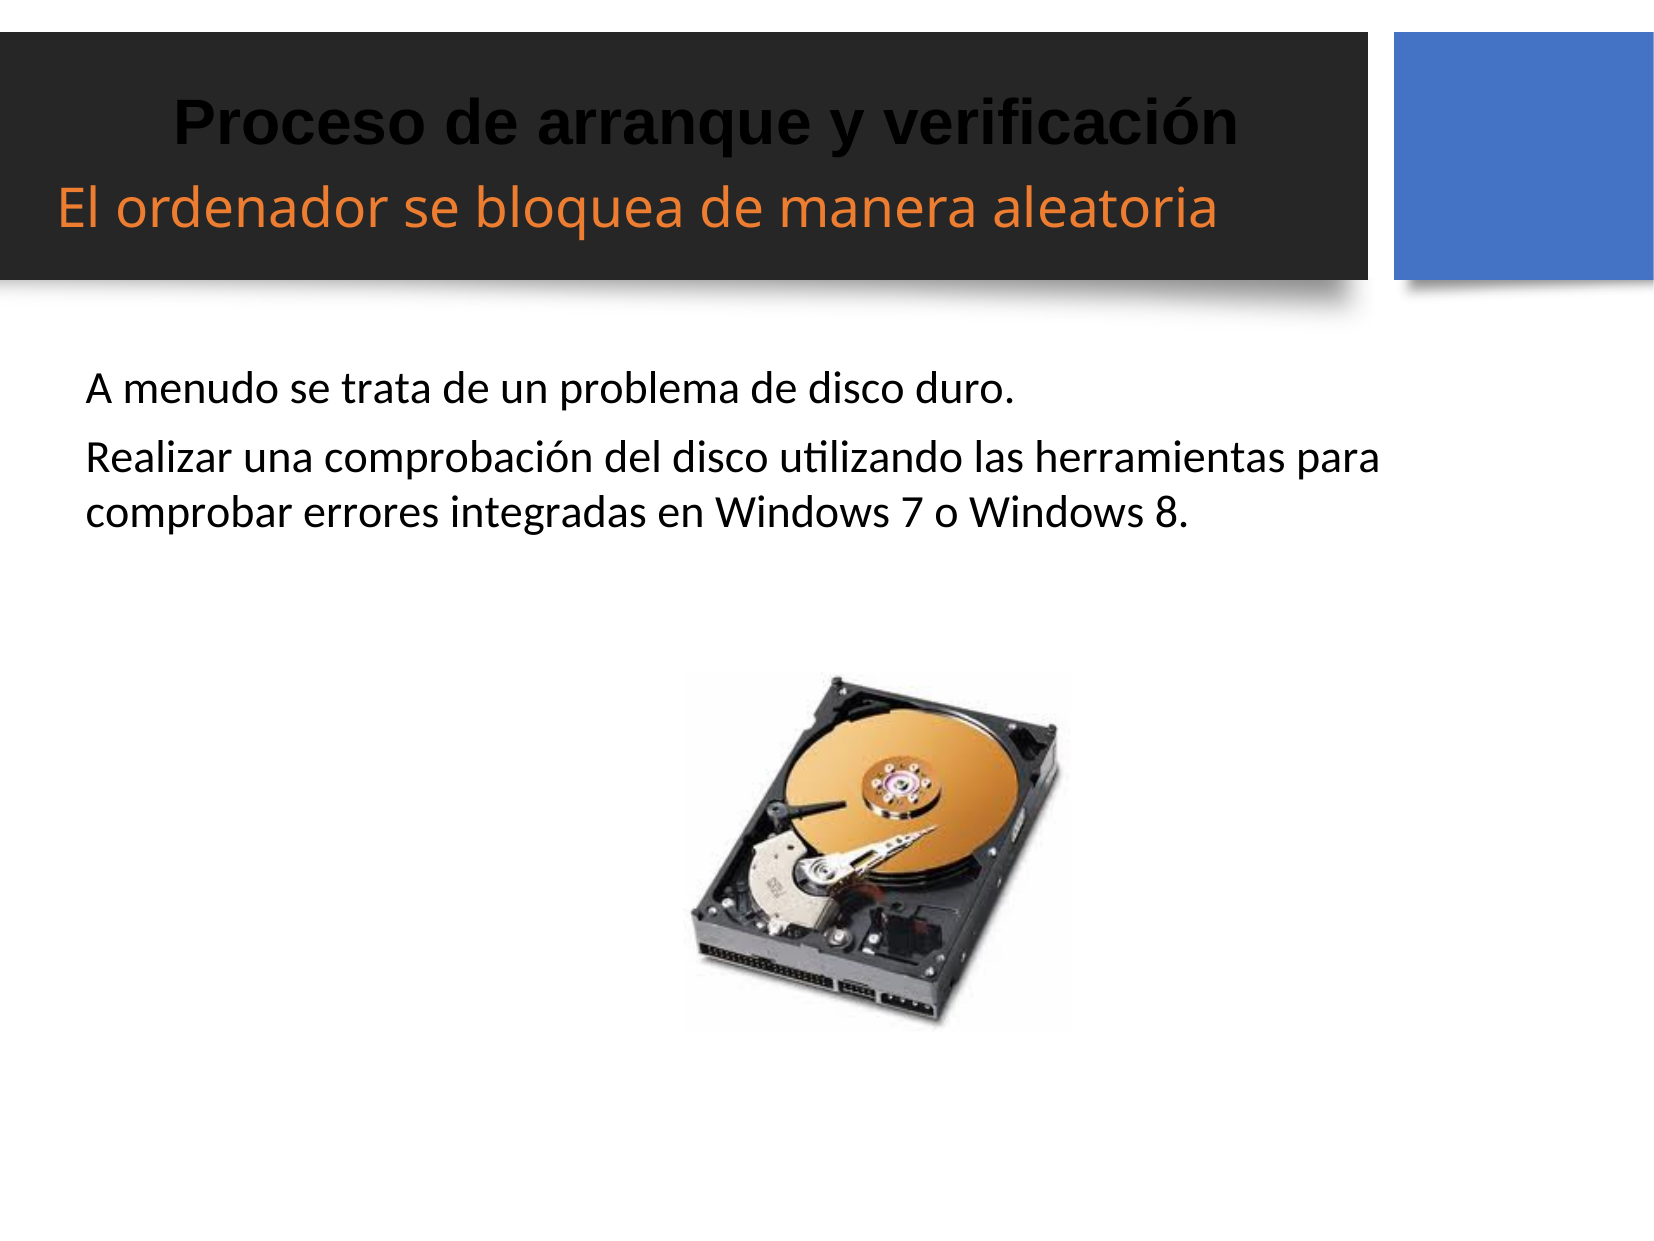

Proceso de arranque y verificación
El ordenador se bloquea de manera aleatoria
# A menudo se trata de un problema de disco duro.
Realizar una comprobación del disco utilizando las herramientas para comprobar errores integradas en Windows 7 o Windows 8.